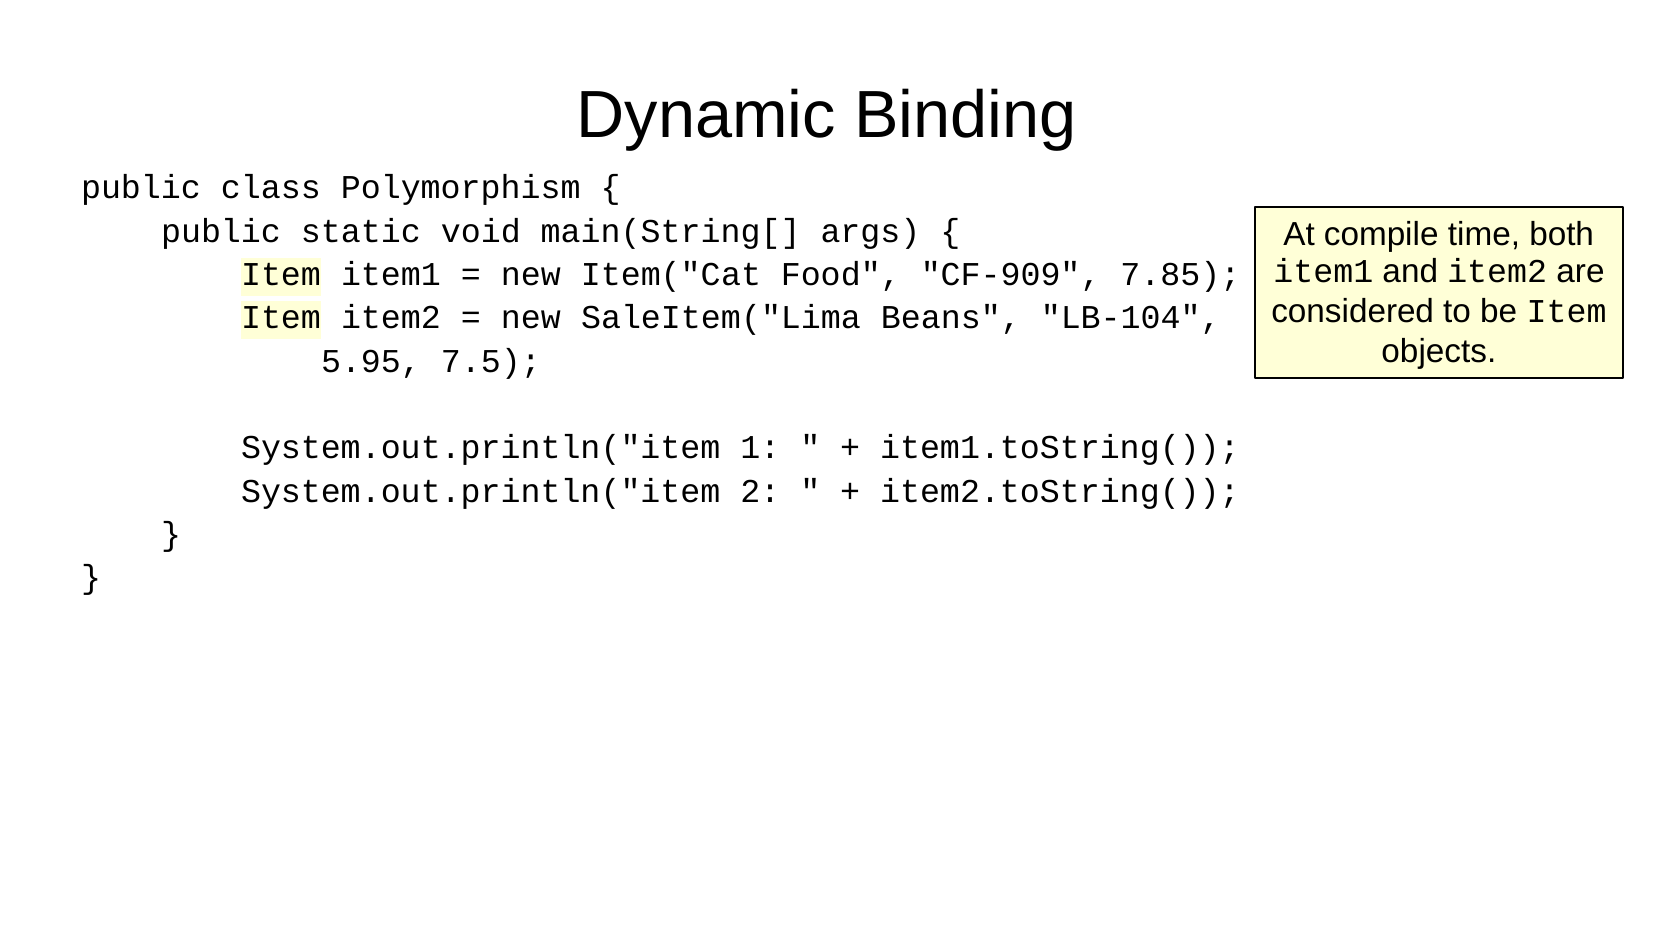

# Dynamic Binding
public class Polymorphism {
 public static void main(String[] args) {
 Item item1 = new Item("Cat Food", "CF-909", 7.85);
 Item item2 = new SaleItem("Lima Beans", "LB-104",
 5.95, 7.5);
 System.out.println("item 1: " + item1.toString());
 System.out.println("item 2: " + item2.toString());
 }
}
At compile time, both
item1 and item2 are
considered to be Item
objects.